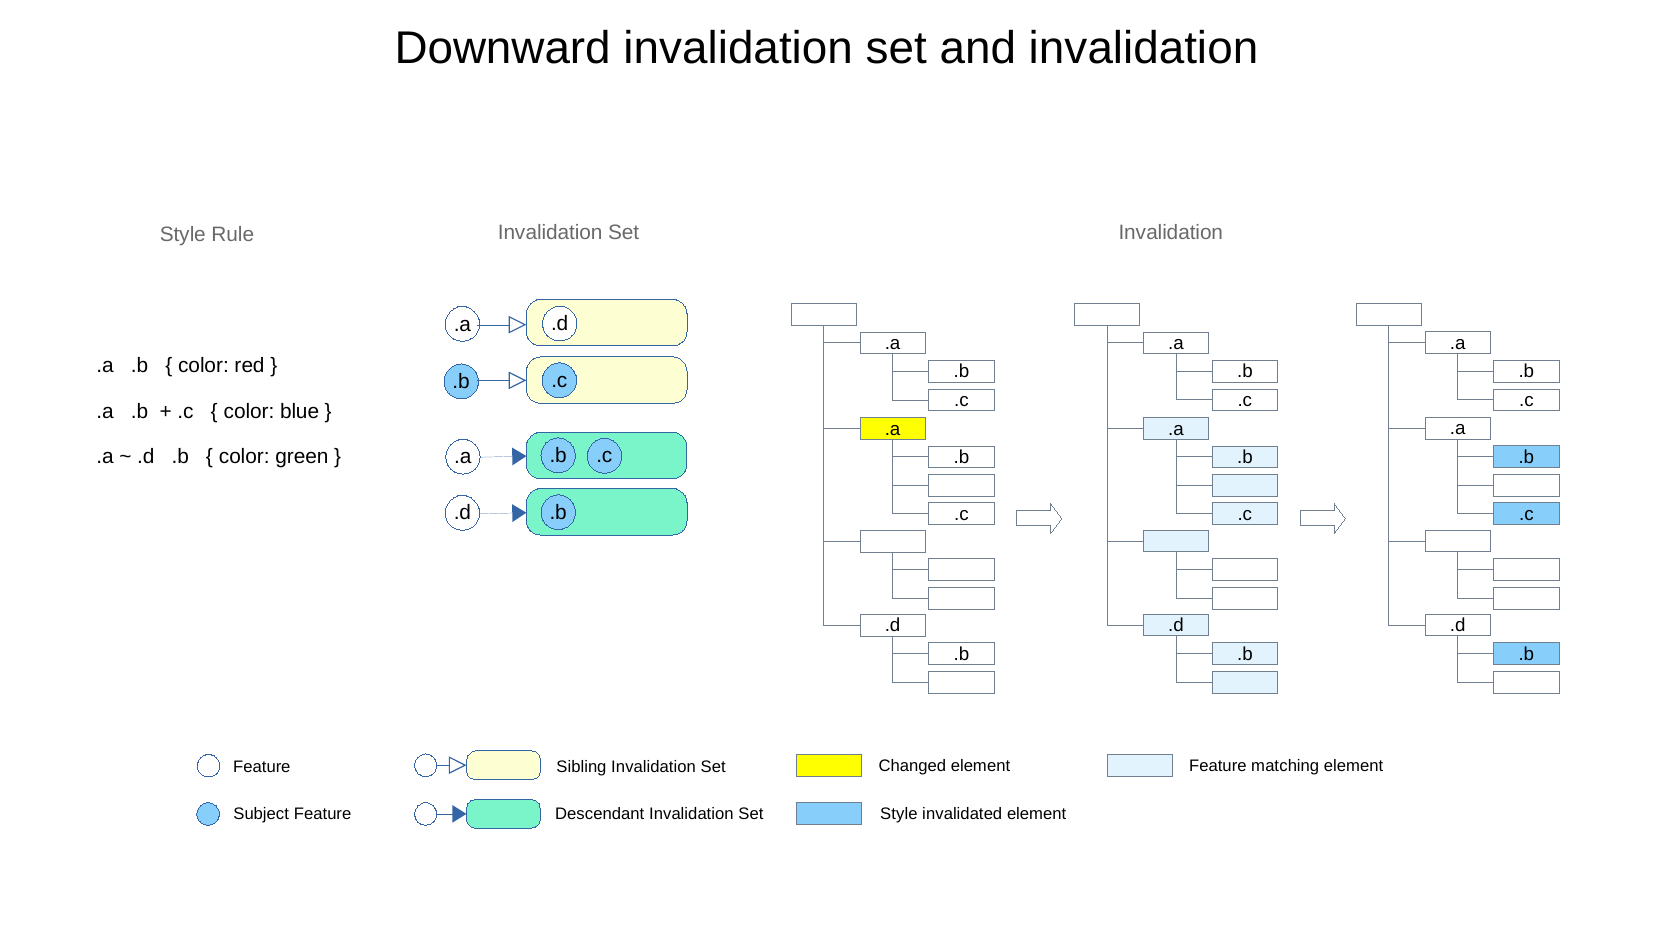

Downward invalidation set and invalidation
Invalidation Set
Invalidation
Style Rule
.d
.a
.a
.a
.a
.a .b { color: red }
.b
.b
.b
.c
.b
.a .b + .c { color: blue }
.c
.c
.c
.a
.a
.a
.a ~ .d .b { color: green }
.b
.c
.a
.b
.b
.b
.b
.d
.c
.c
.c
.d
.d
.d
.b
.b
.b
Changed element
Feature matching element
Feature
Sibling Invalidation Set
Subject Feature
Descendant Invalidation Set
Style invalidated element